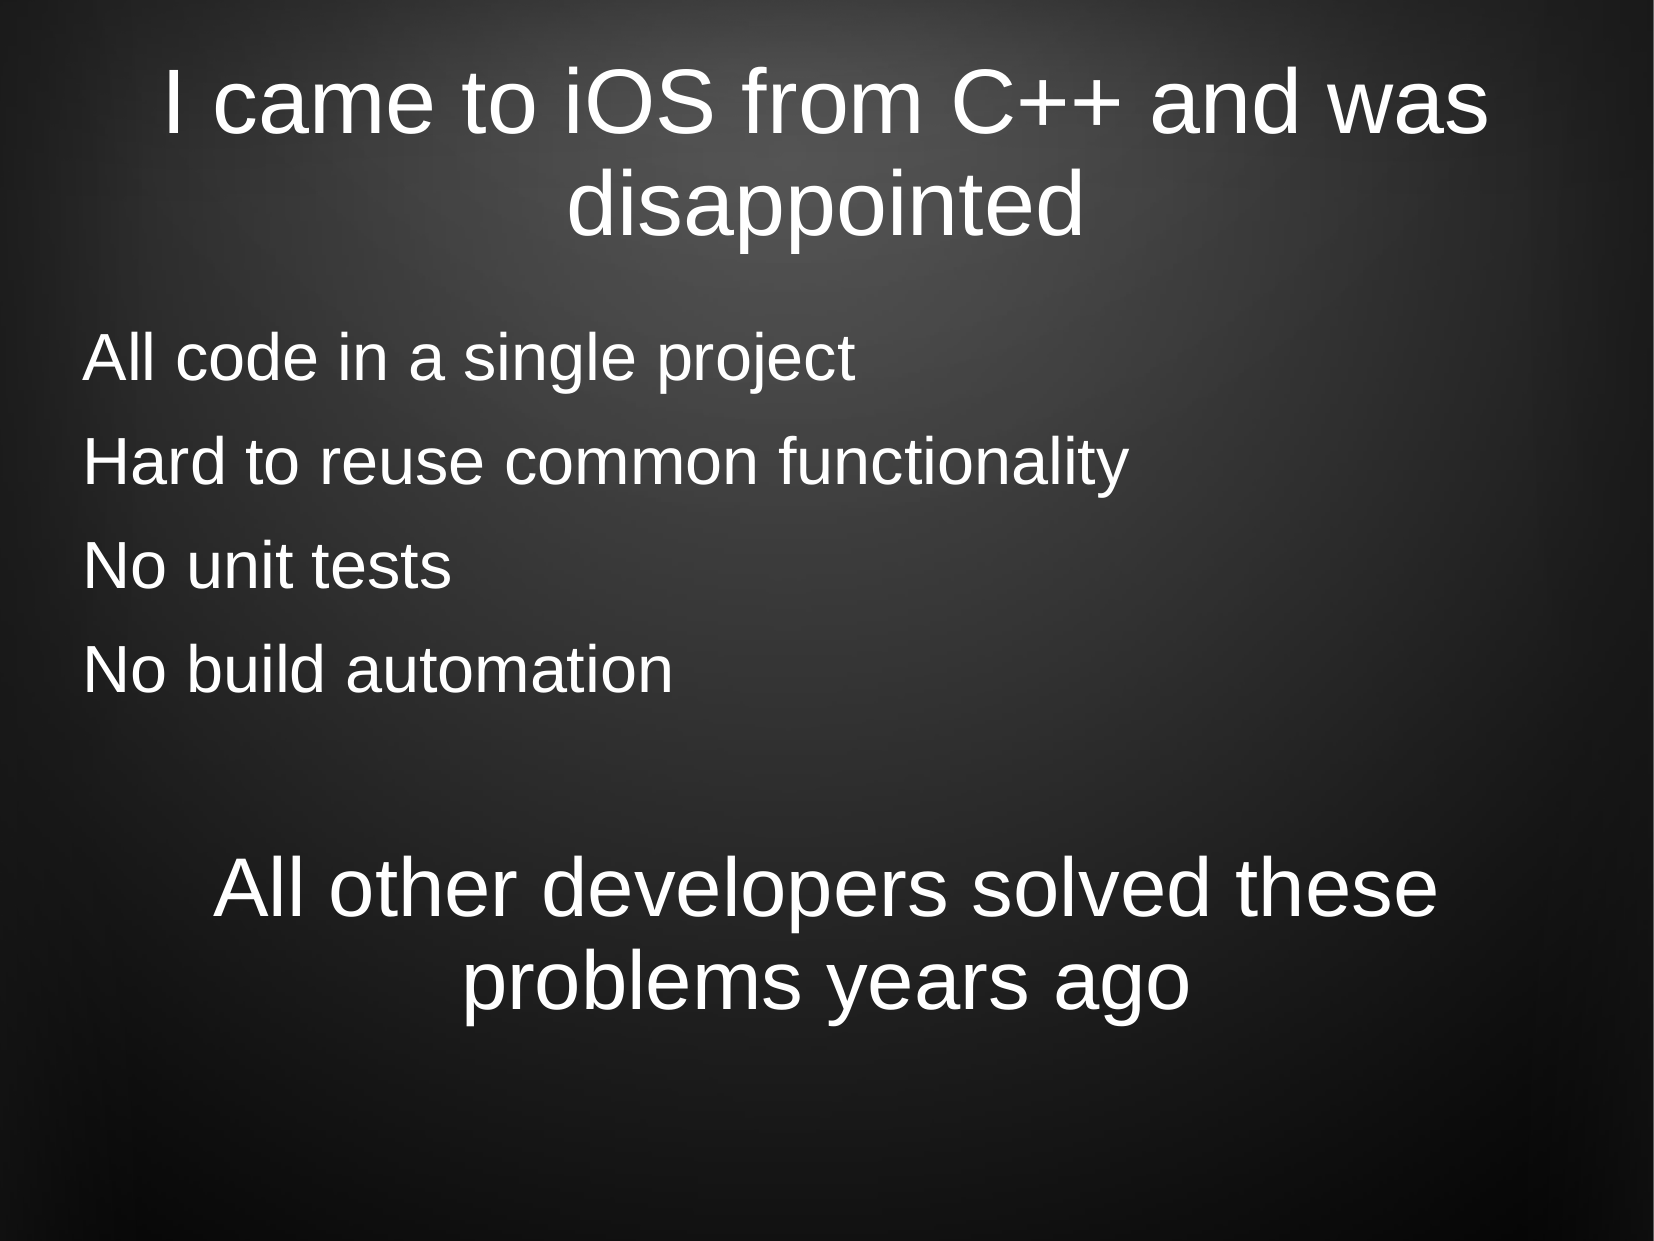

# I came to iOS from C++ and was disappointed
All code in a single project
Hard to reuse common functionality
No unit tests
No build automation
All other developers solved these problems years ago